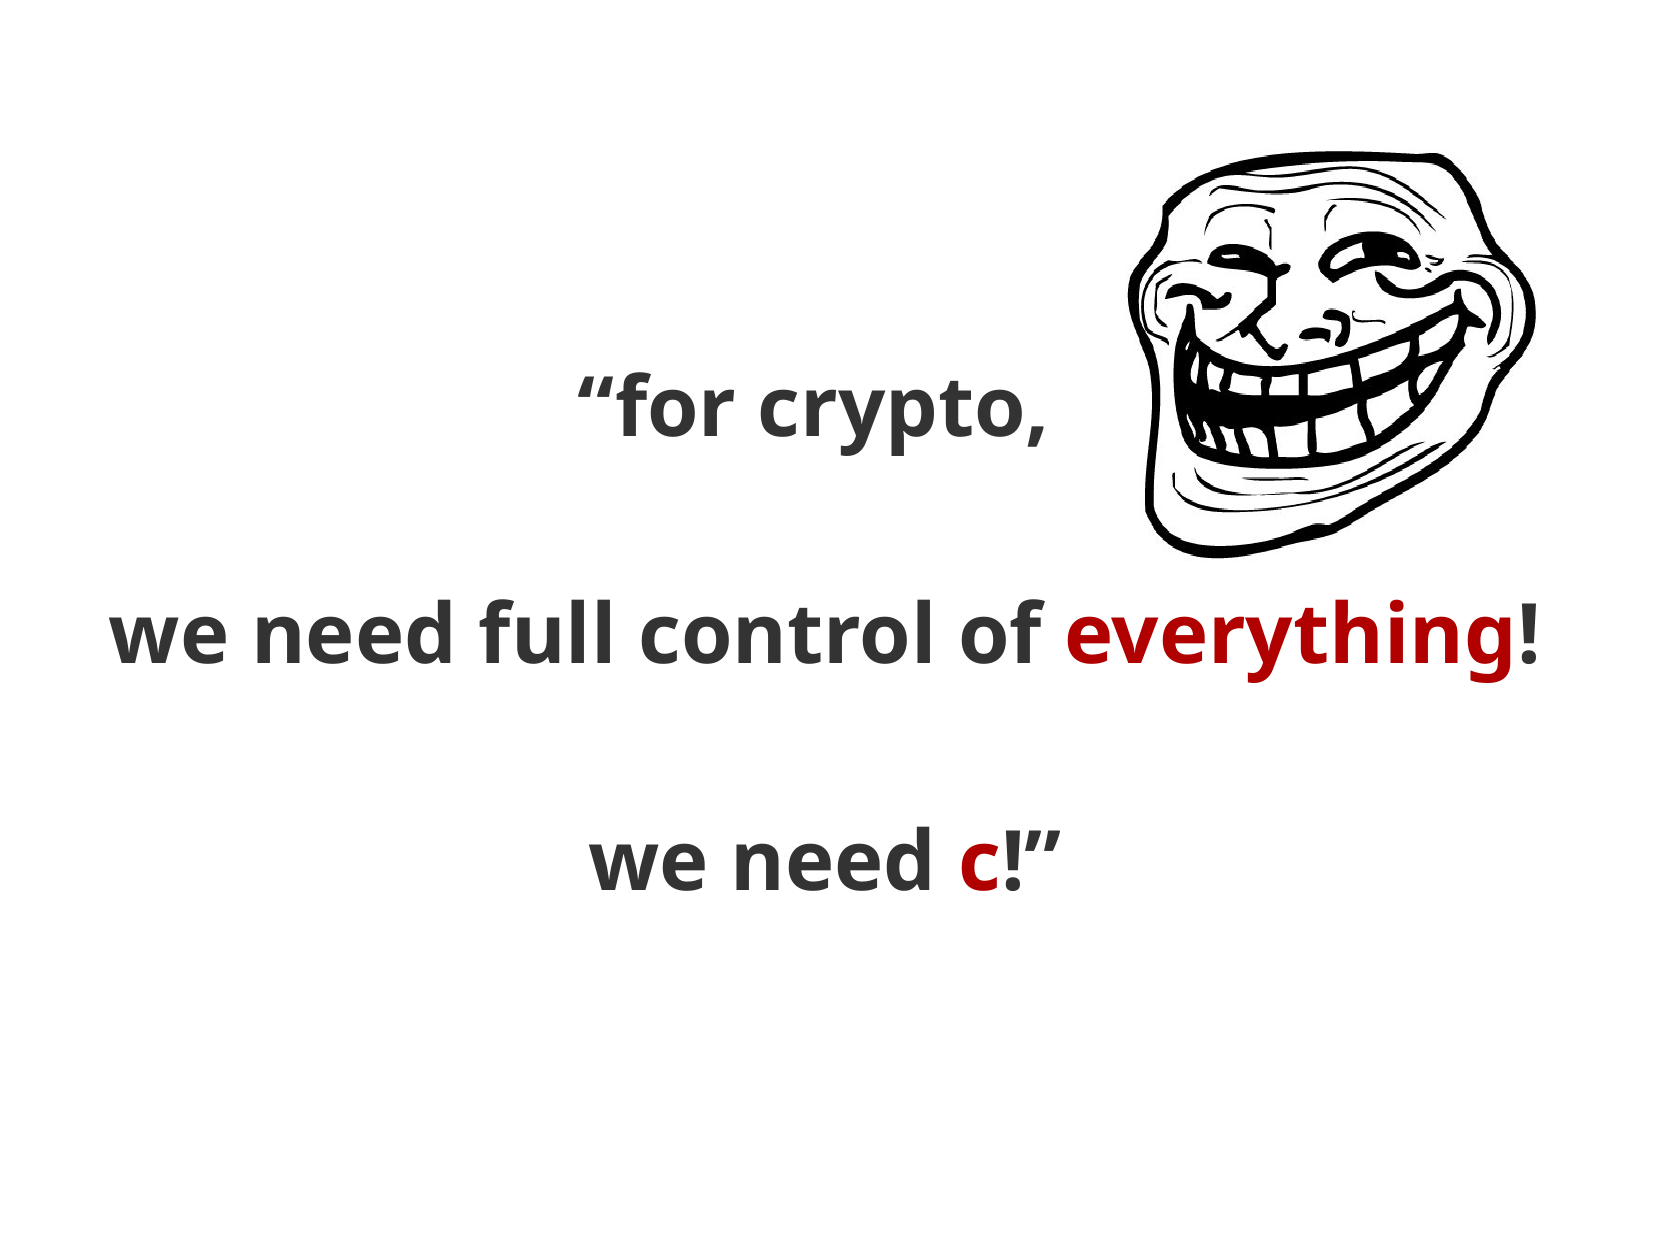

#
“for crypto,
we need full control of everything!
we need c!”